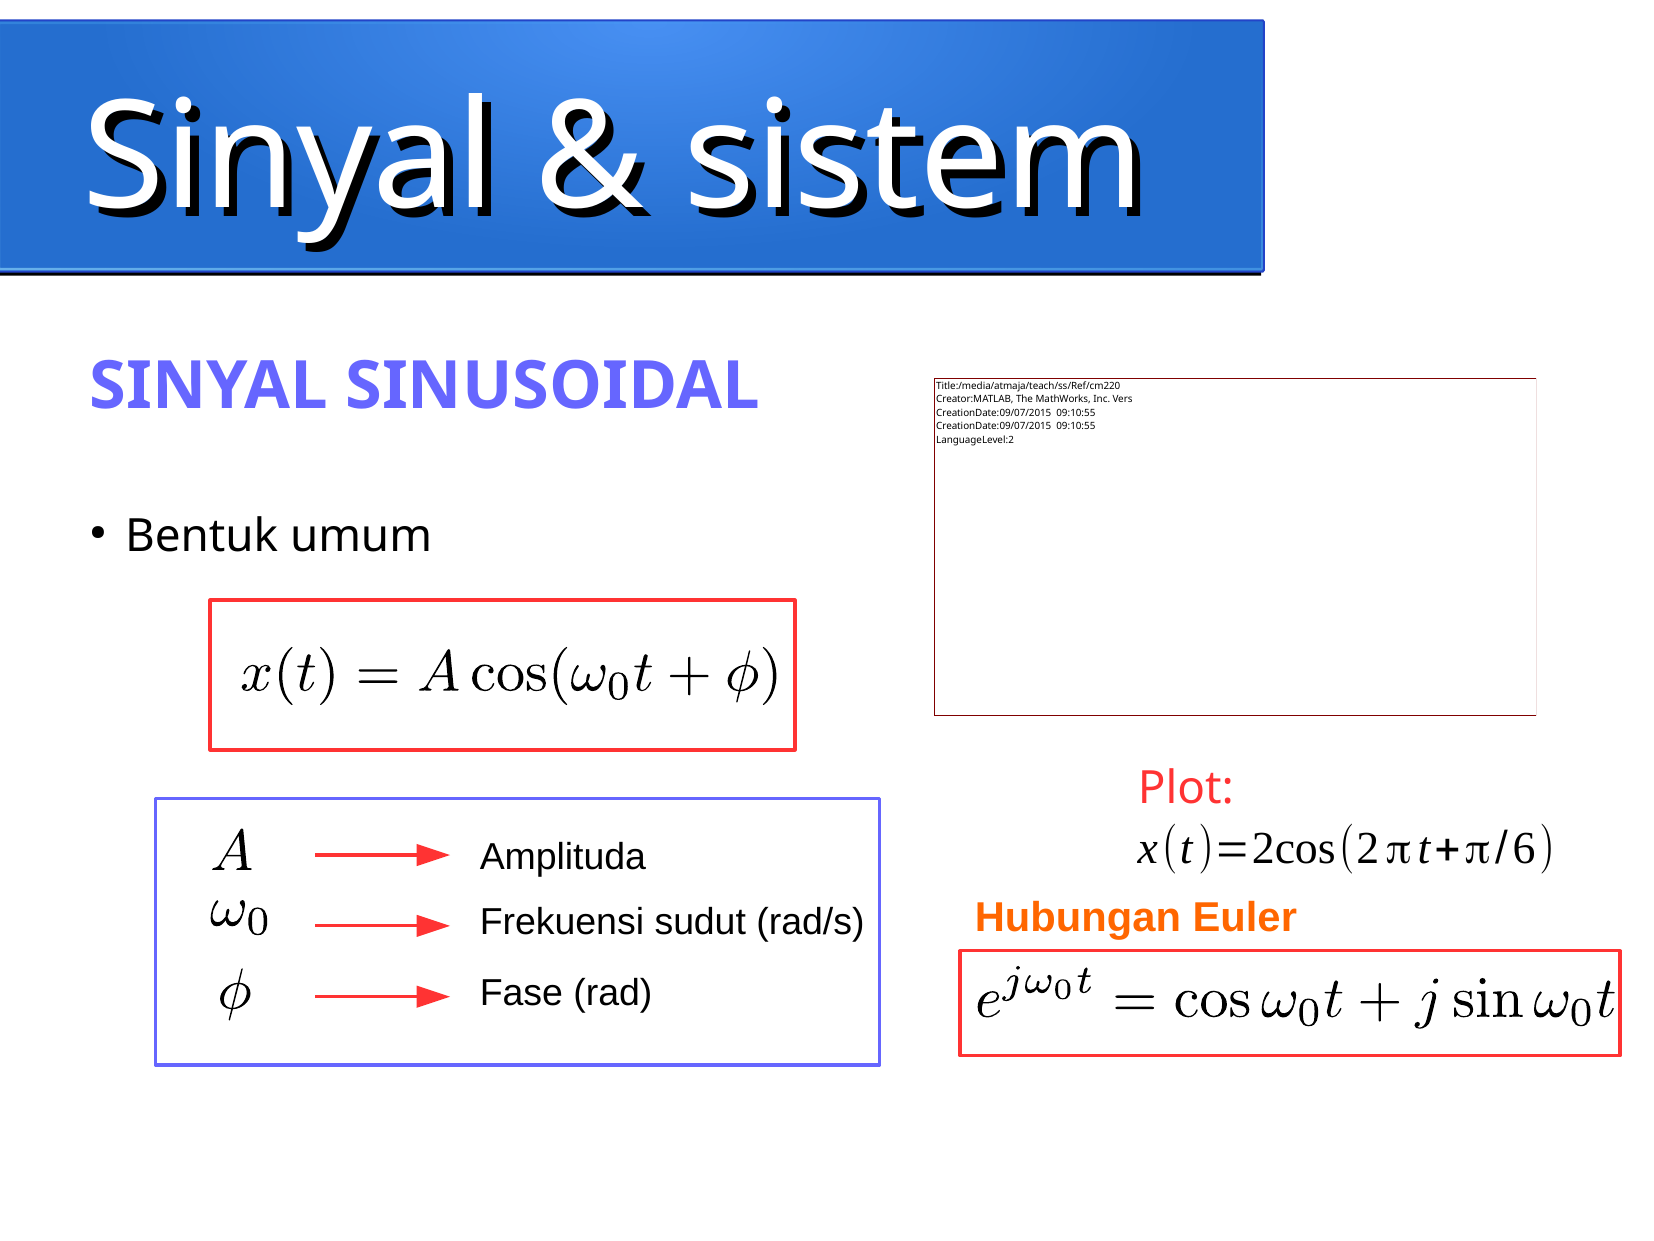

# Sinyal & sistem
SINYAL SINUSOIDAL
Bentuk umum
Plot:
Amplituda
Hubungan Euler
Frekuensi sudut (rad/s)
Fase (rad)